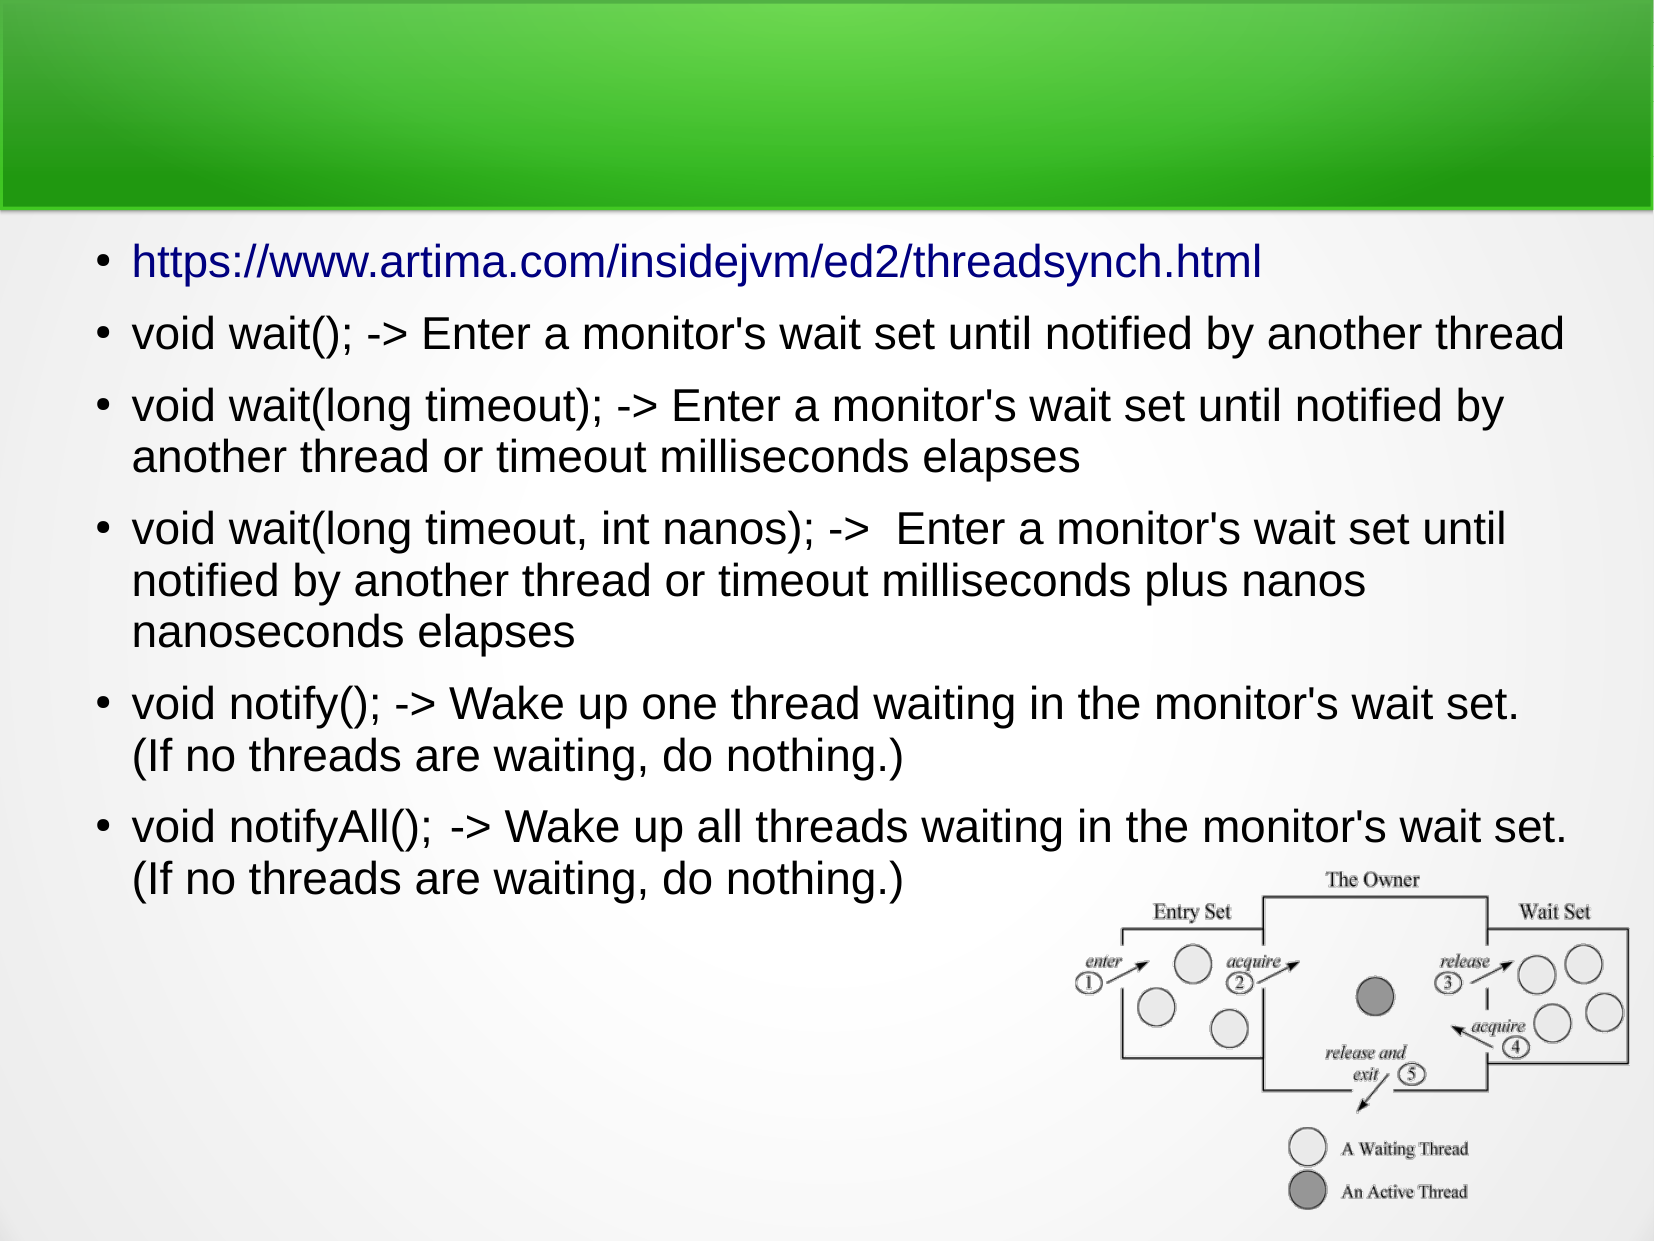

#
https://www.artima.com/insidejvm/ed2/threadsynch.html
void wait(); -> Enter a monitor's wait set until notified by another thread
void wait(long timeout); -> Enter a monitor's wait set until notified by another thread or timeout milliseconds elapses
void wait(long timeout, int nanos); ->	Enter a monitor's wait set until notified by another thread or timeout milliseconds plus nanos nanoseconds elapses
void notify(); -> Wake up one thread waiting in the monitor's wait set. (If no threads are waiting, do nothing.)
void notifyAll();	 -> Wake up all threads waiting in the monitor's wait set. (If no threads are waiting, do nothing.)